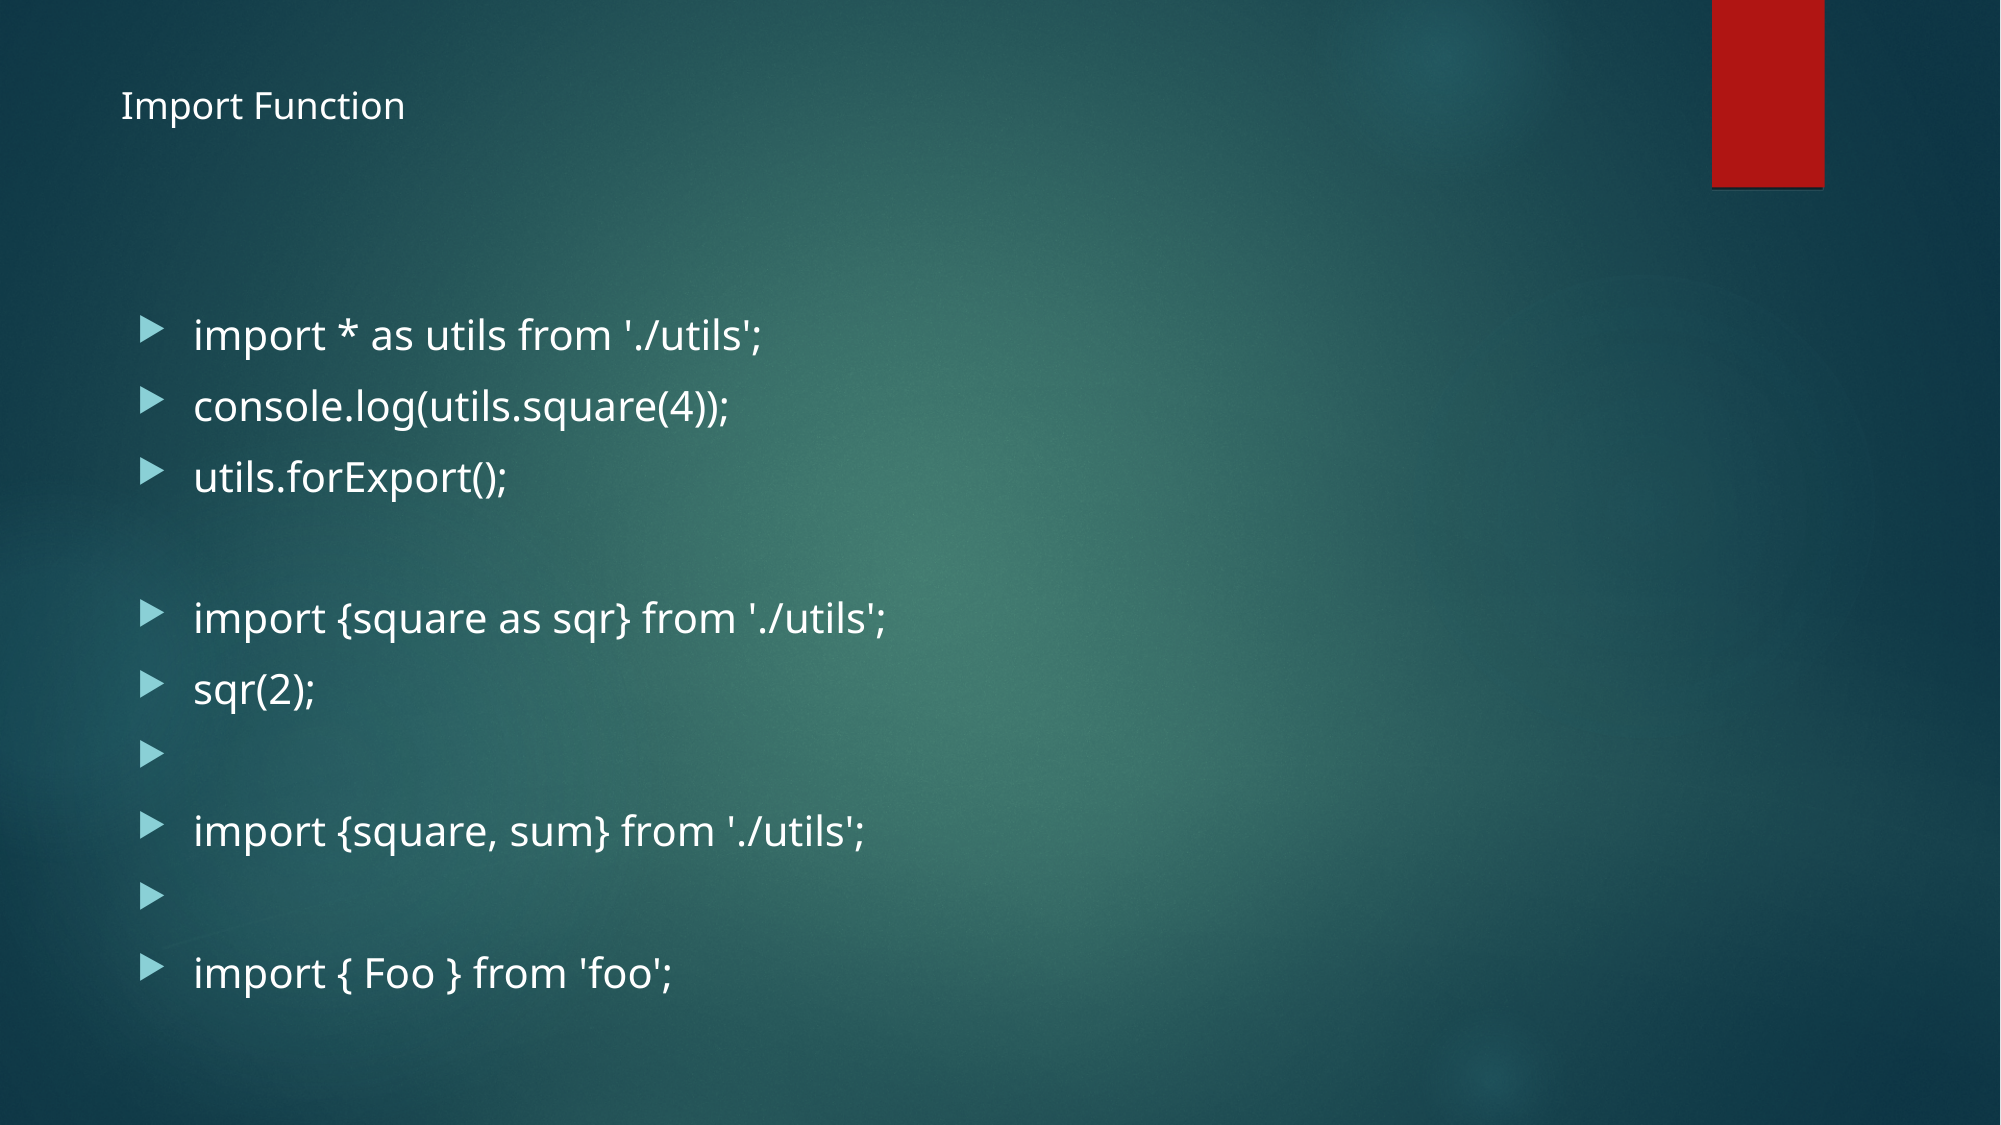

# Import Function
import * as utils from './utils';
console.log(utils.square(4));
utils.forExport();
import {square as sqr} from './utils';
sqr(2);
import {square, sum} from './utils';
import { Foo } from 'foo';